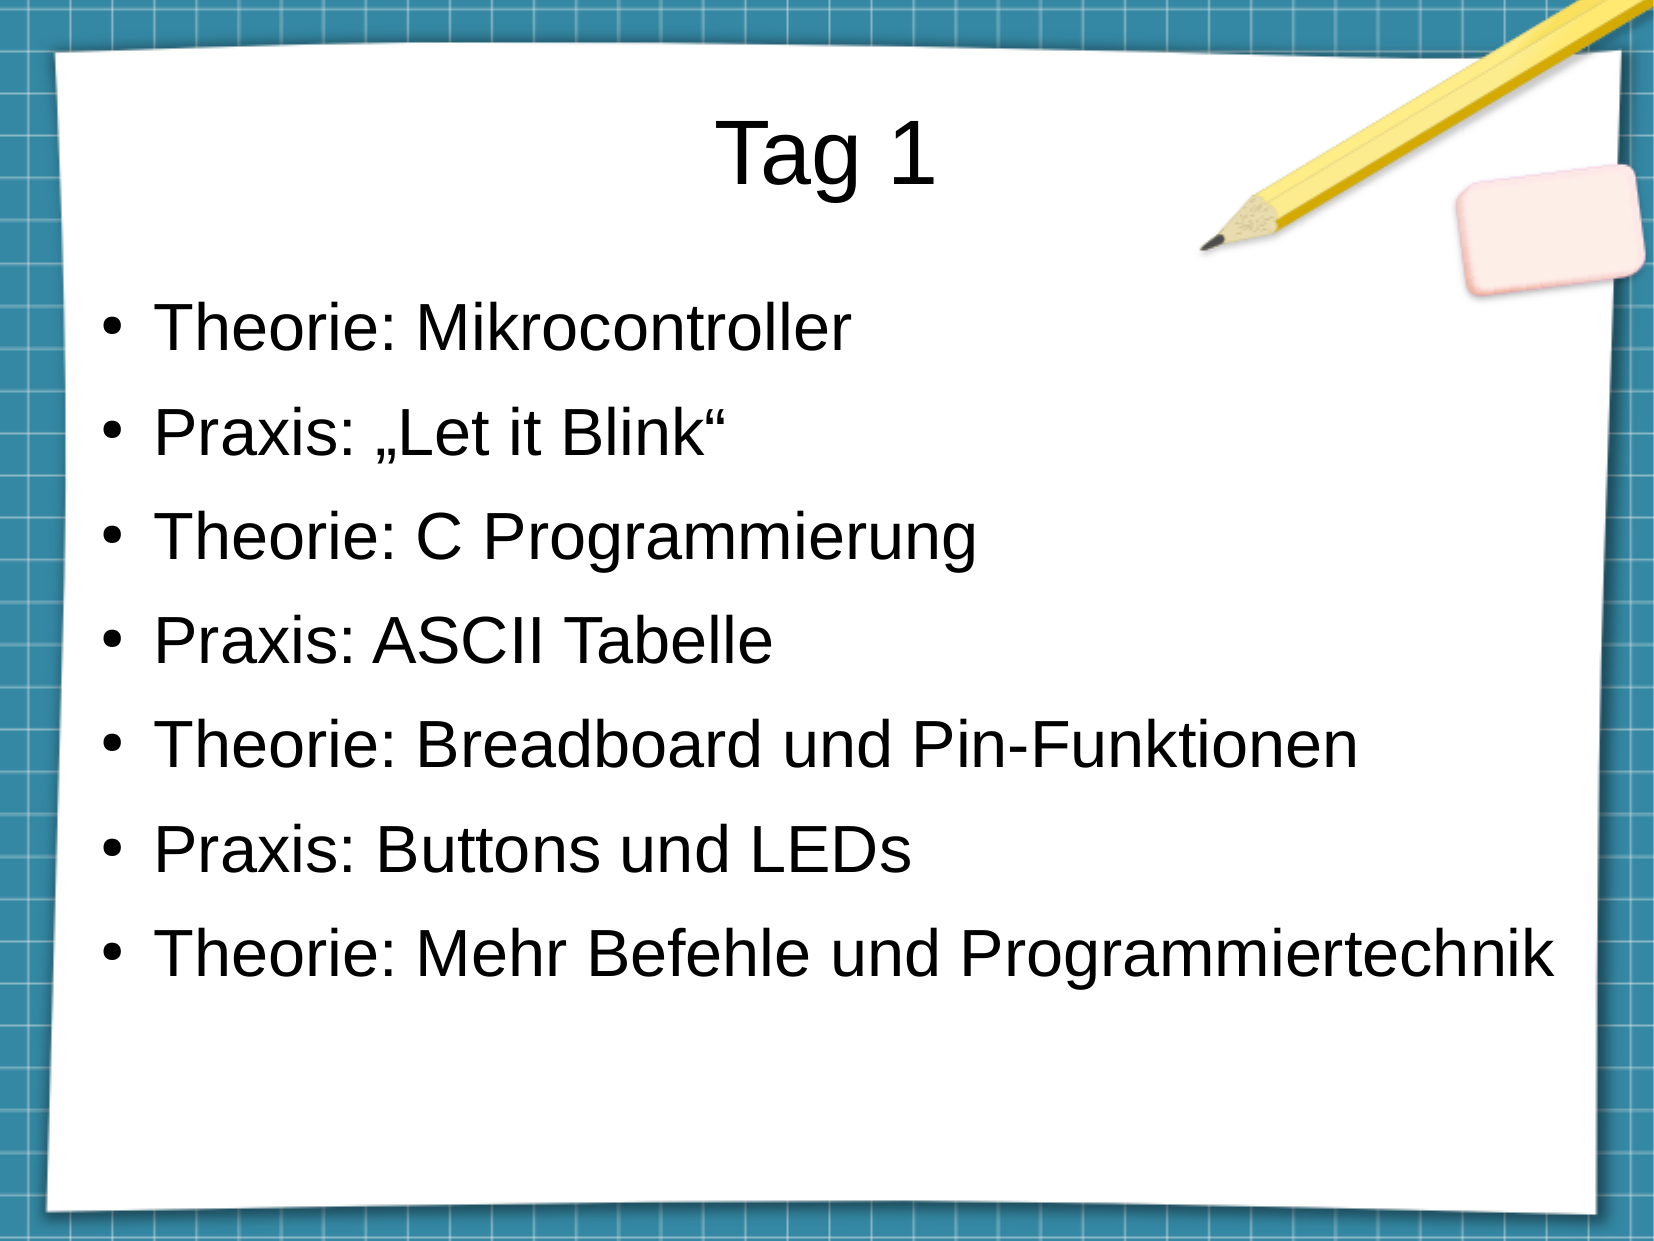

# Tag 1
Theorie: Mikrocontroller
Praxis: „Let it Blink“
Theorie: C Programmierung
Praxis: ASCII Tabelle
Theorie: Breadboard und Pin-Funktionen
Praxis: Buttons und LEDs
Theorie: Mehr Befehle und Programmiertechnik